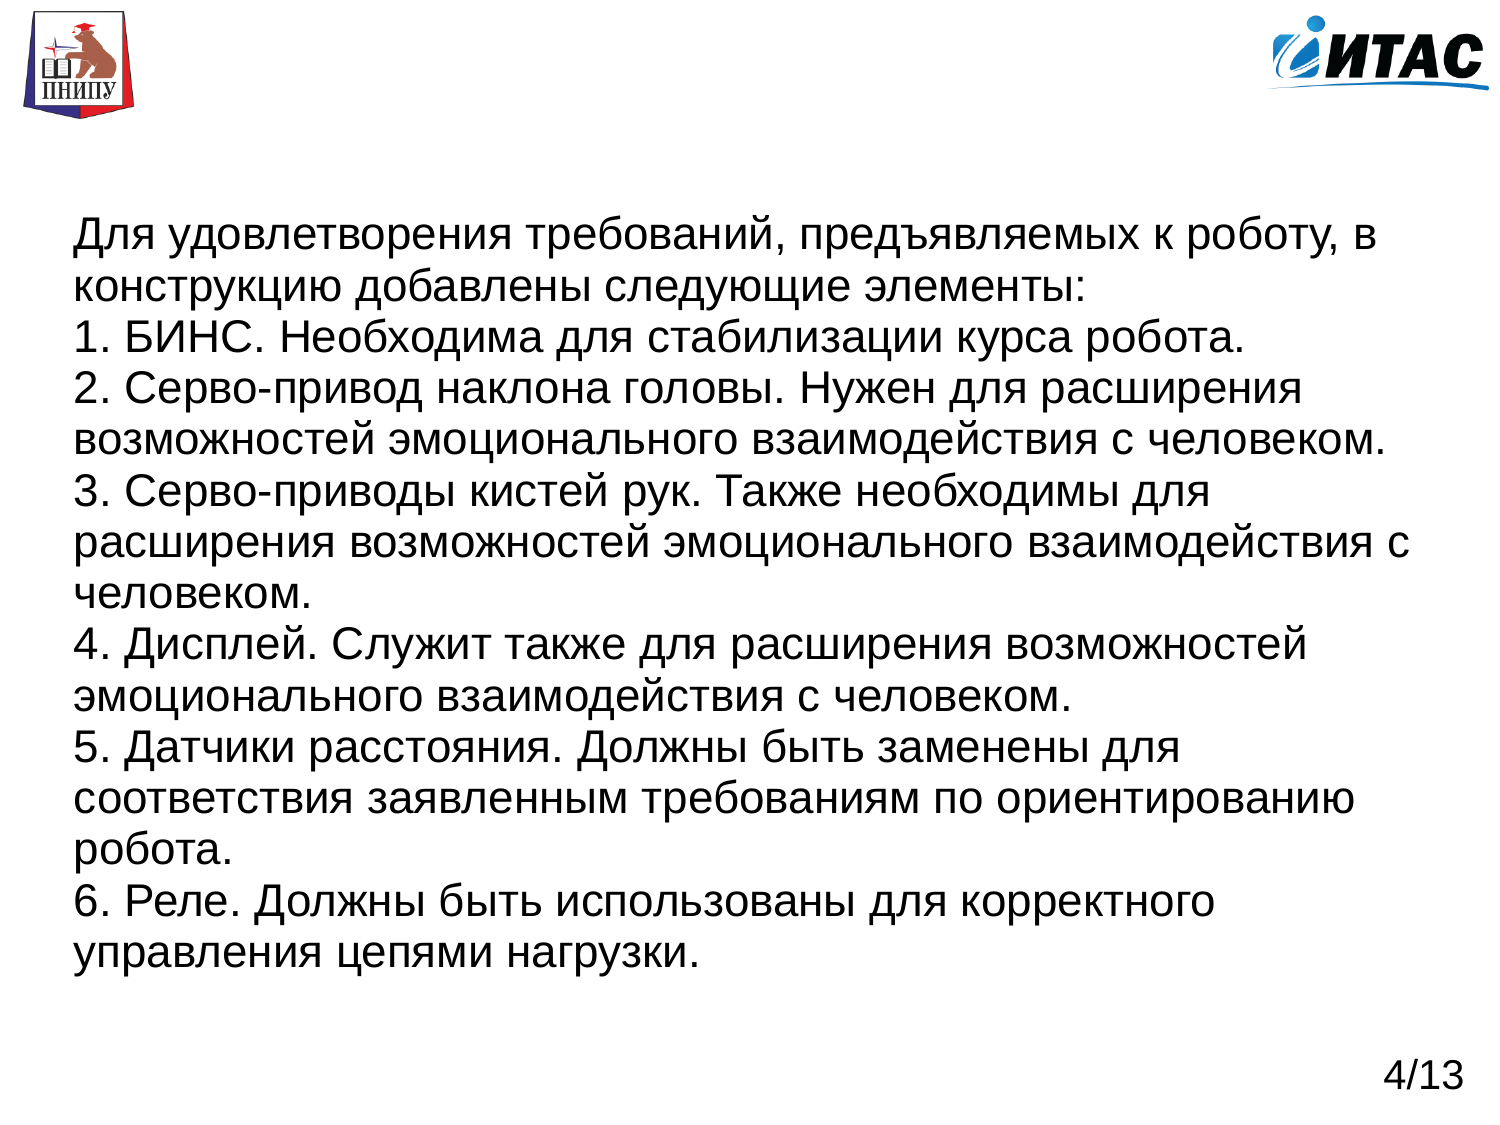

#
Для удовлетворения требований, предъявляемых к роботу, в конструкцию добавлены следующие элементы:
1. БИНС. Необходима для стабилизации курса робота.
2. Серво-привод наклона головы. Нужен для расширения возможностей эмоционального взаимодействия с человеком.
3. Серво-приводы кистей рук. Также необходимы для расширения возможностей эмоционального взаимодействия с человеком.
4. Дисплей. Служит также для расширения возможностей эмоционального взаимодействия с человеком.
5. Датчики расстояния. Должны быть заменены для соответствия заявленным требованиям по ориентированию робота.
6. Реле. Должны быть использованы для корректного управления цепями нагрузки.